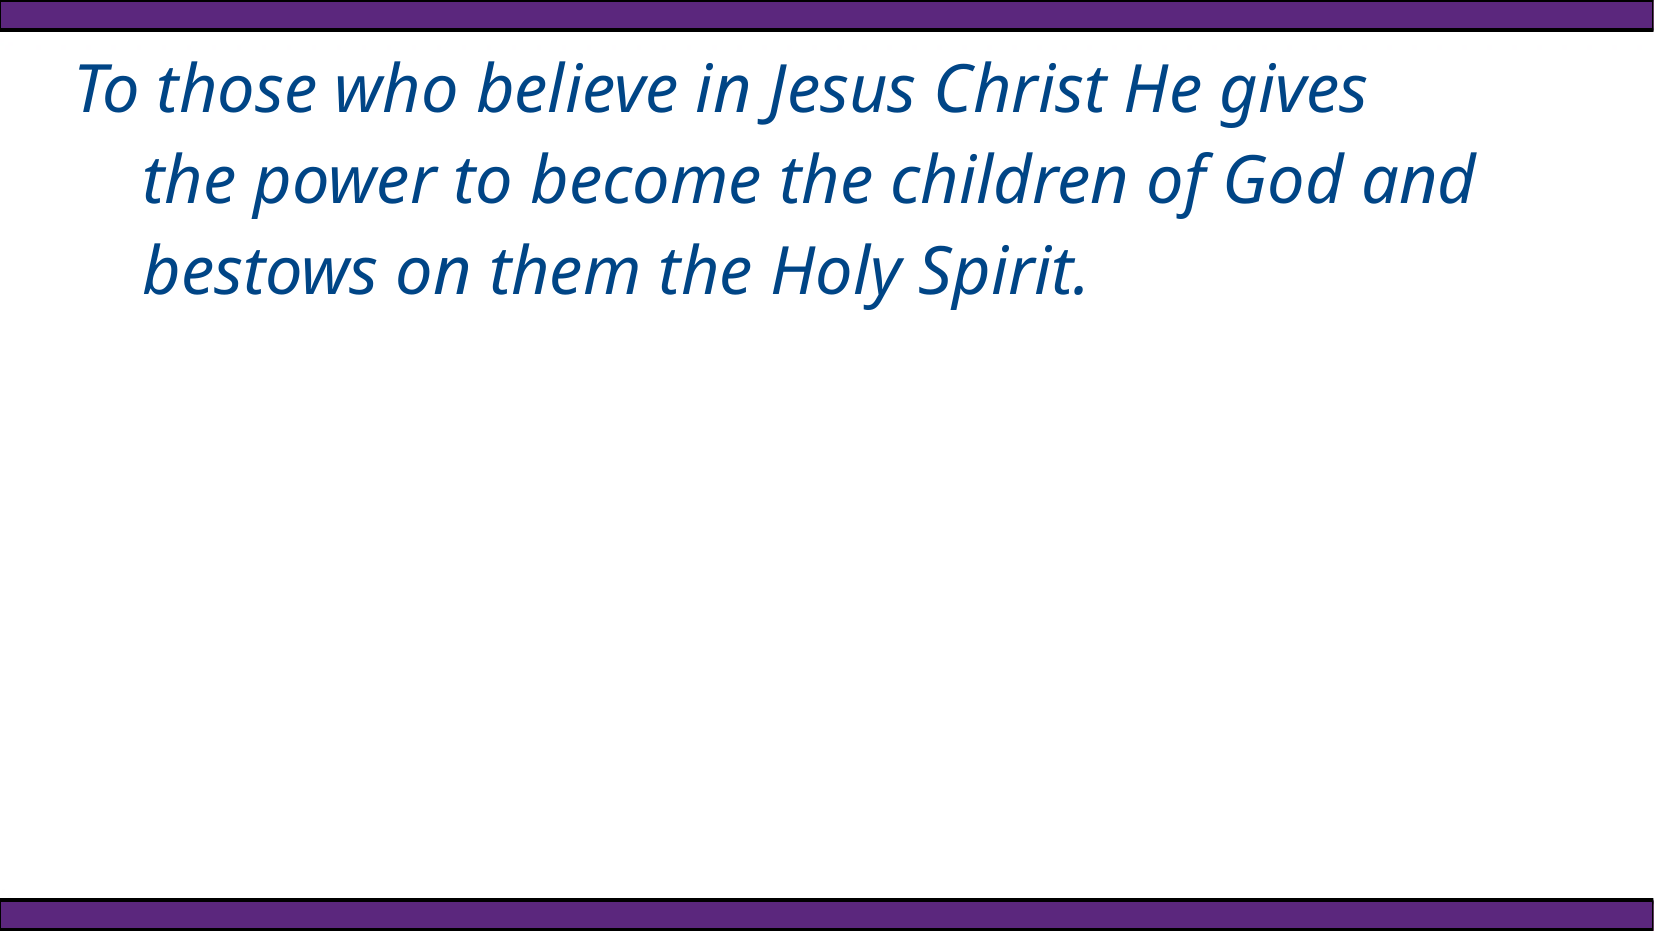

To those who believe in Jesus Christ He gives
 the power to become the children of God and
 bestows on them the Holy Spirit.